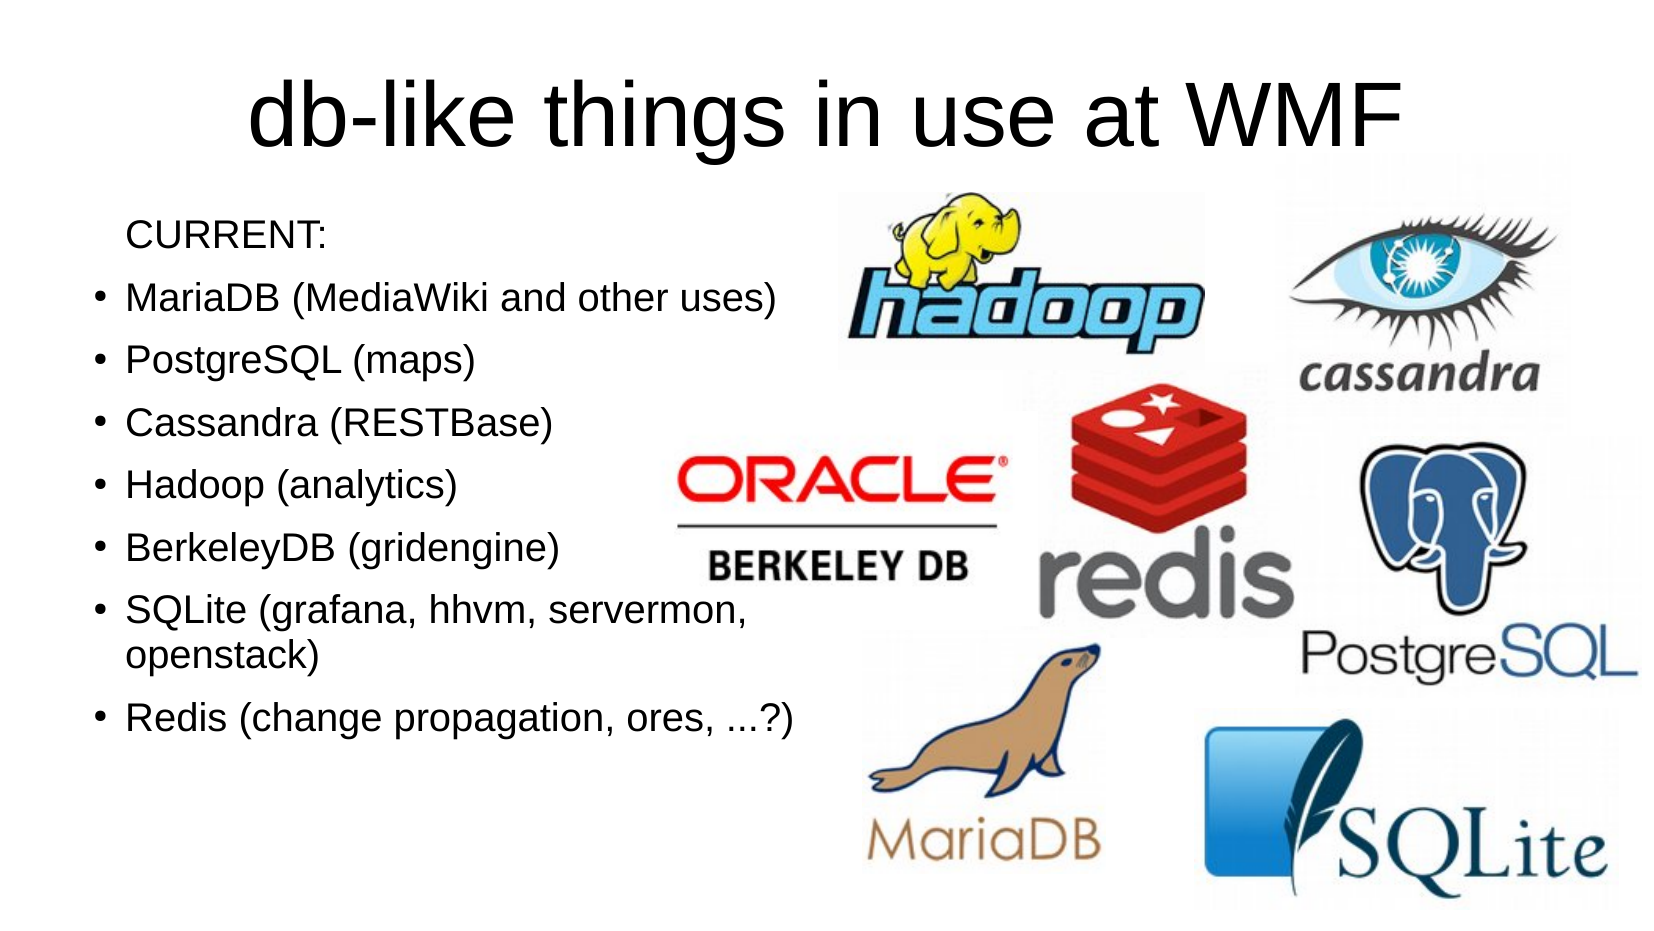

# db-like things in use at WMF
CURRENT:
MariaDB (MediaWiki and other uses)
PostgreSQL (maps)
Cassandra (RESTBase)
Hadoop (analytics)
BerkeleyDB (gridengine)
SQLite (grafana, hhvm, servermon, openstack)
Redis (change propagation, ores, ...?)